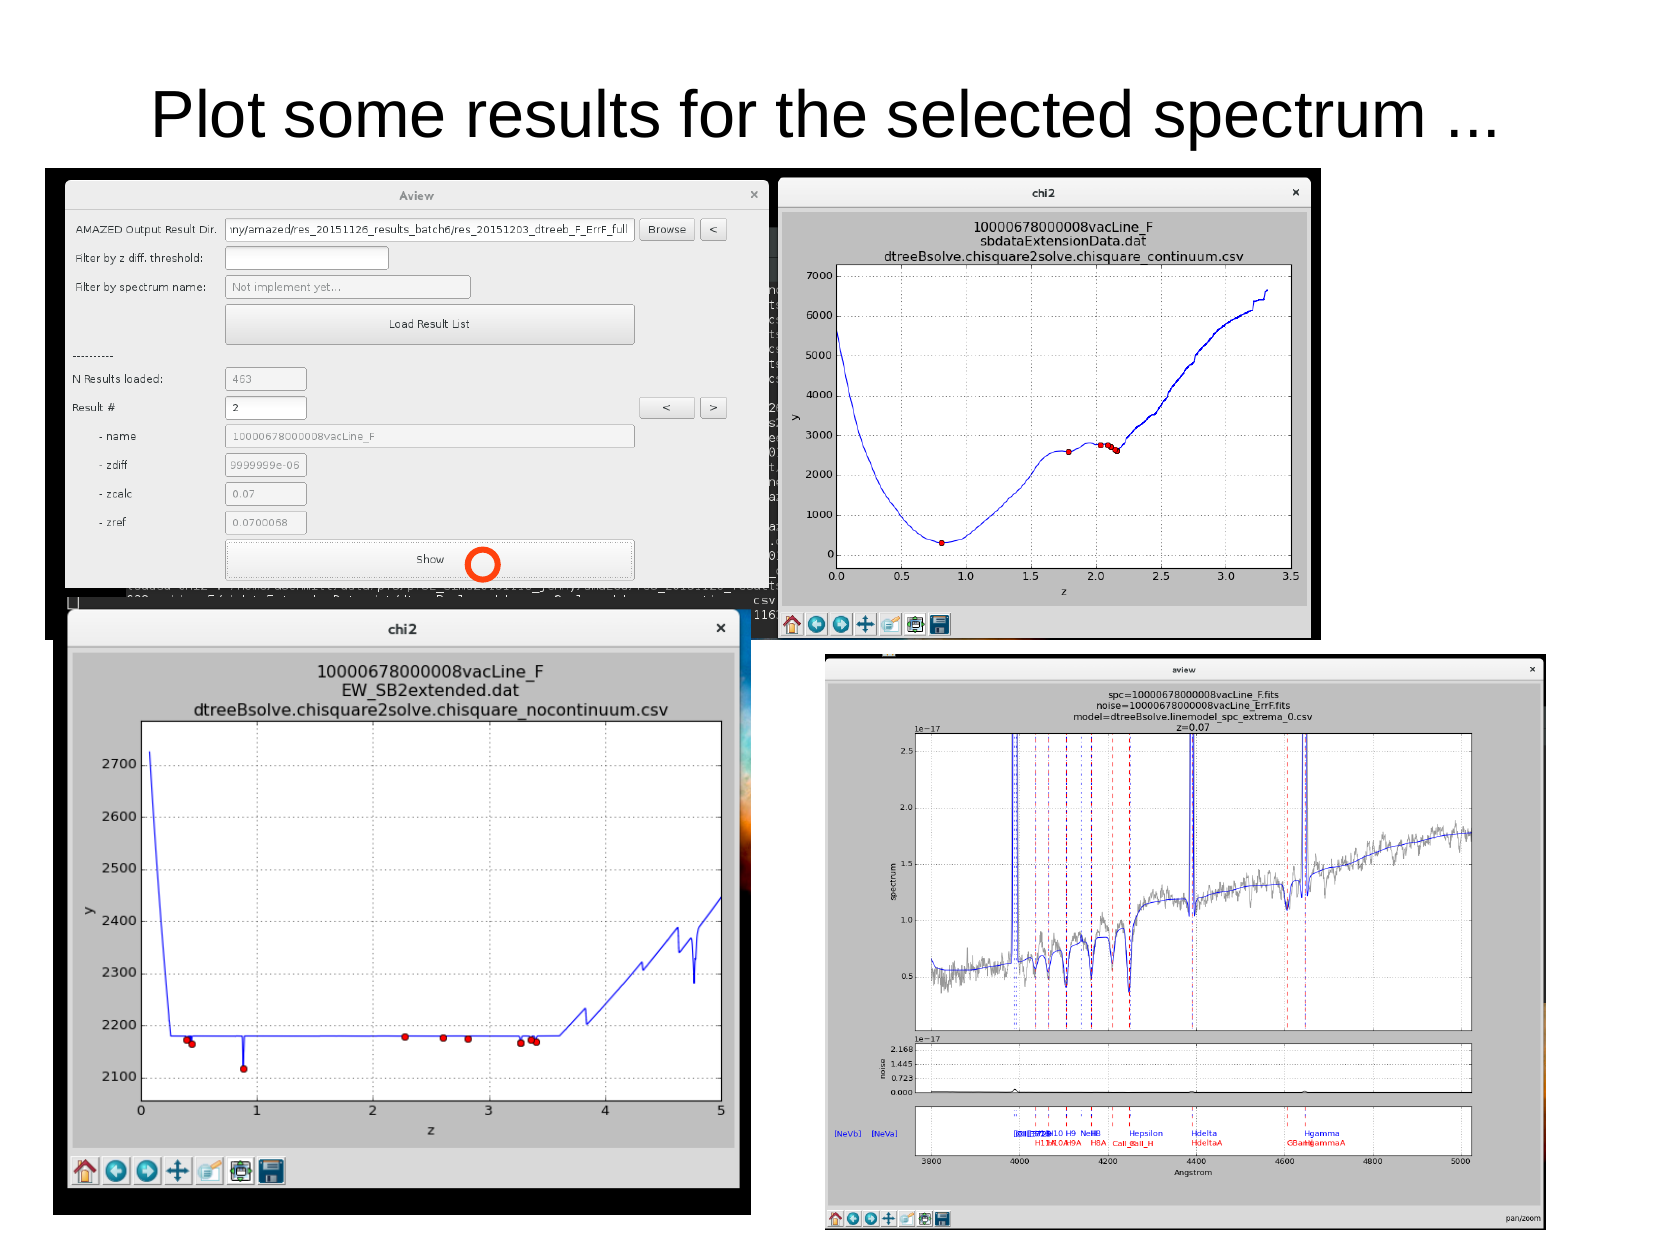

# Plot some results for the selected spectrum ...